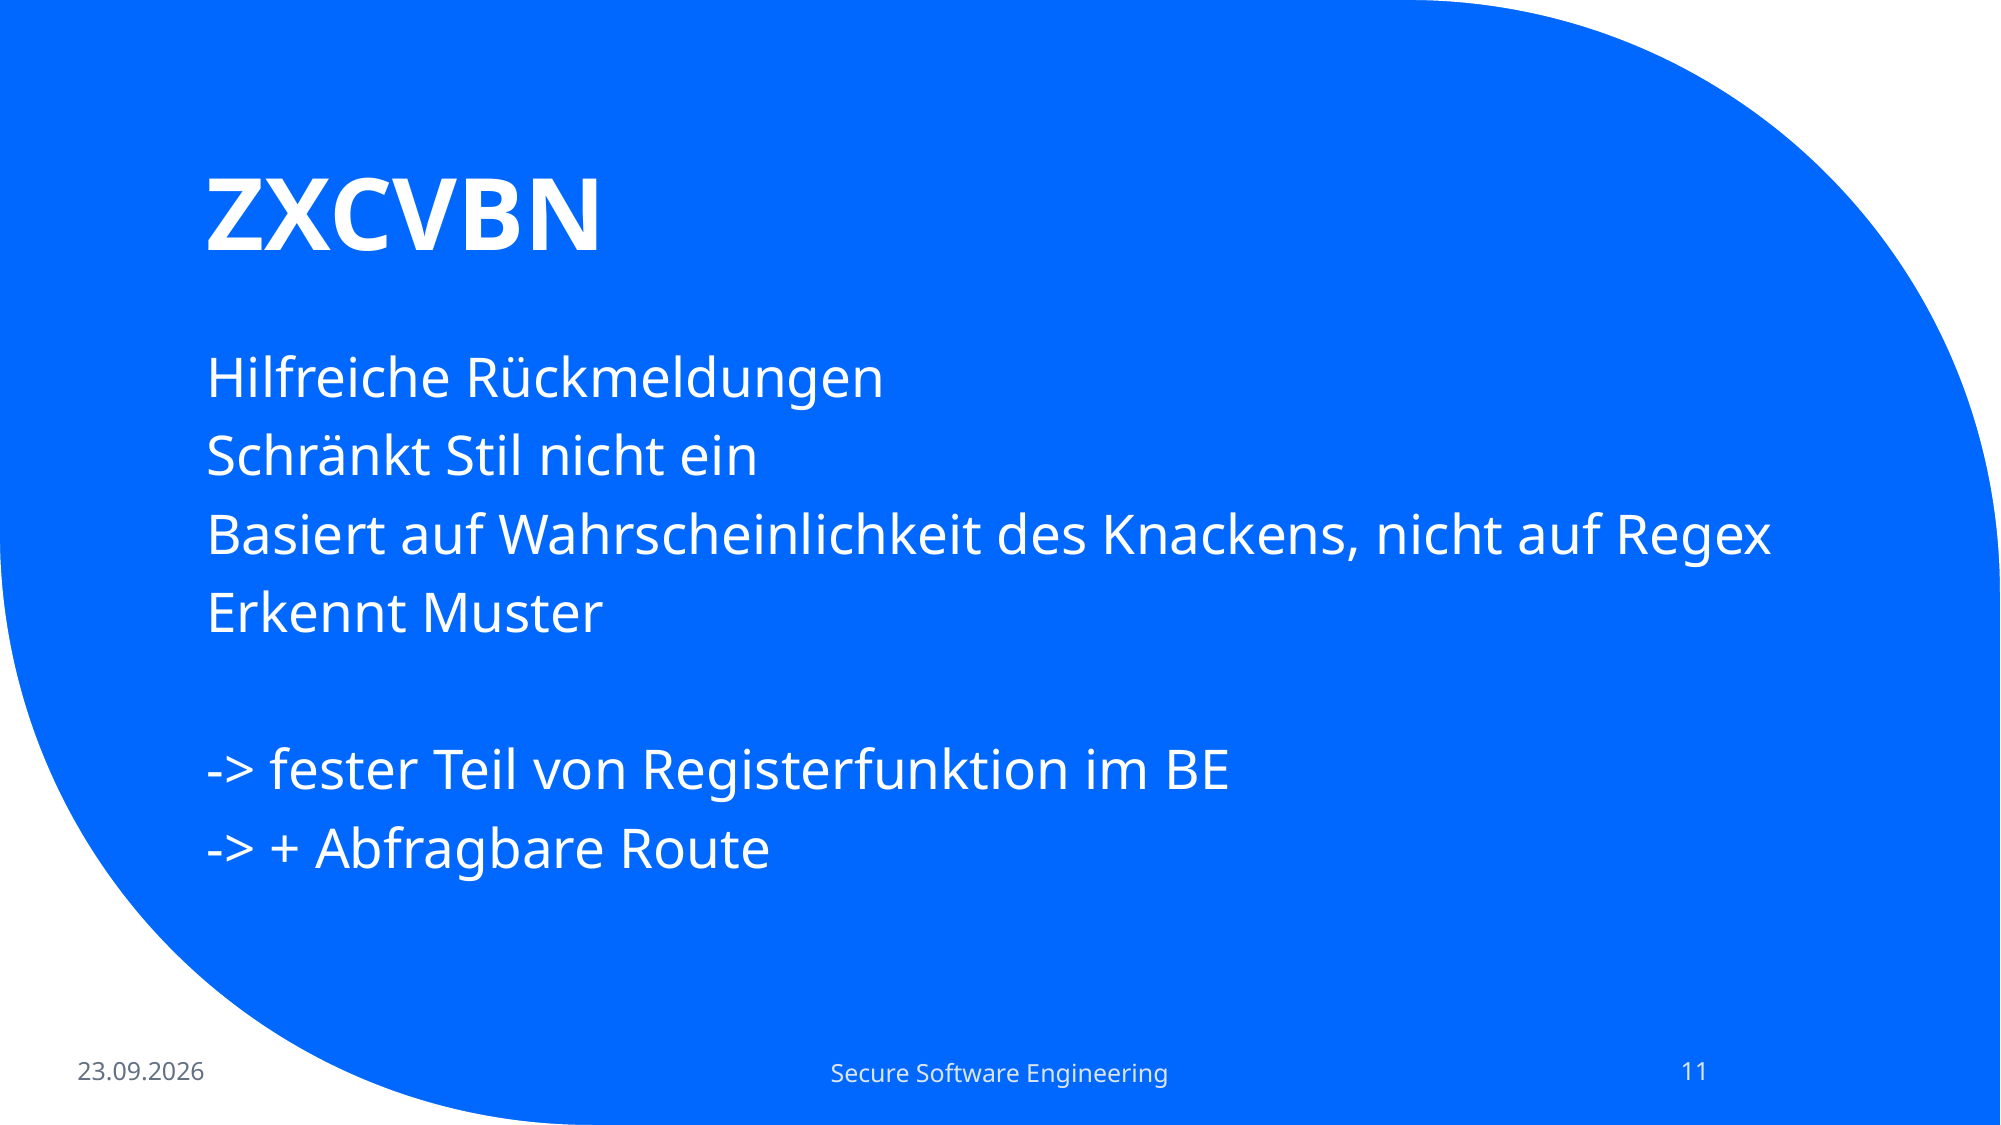

# ZXCVBN
Hilfreiche Rückmeldungen
Schränkt Stil nicht ein
Basiert auf Wahrscheinlichkeit des Knackens, nicht auf Regex
Erkennt Muster
-> fester Teil von Registerfunktion im BE
-> + Abfragbare Route
Secure Software Engineering